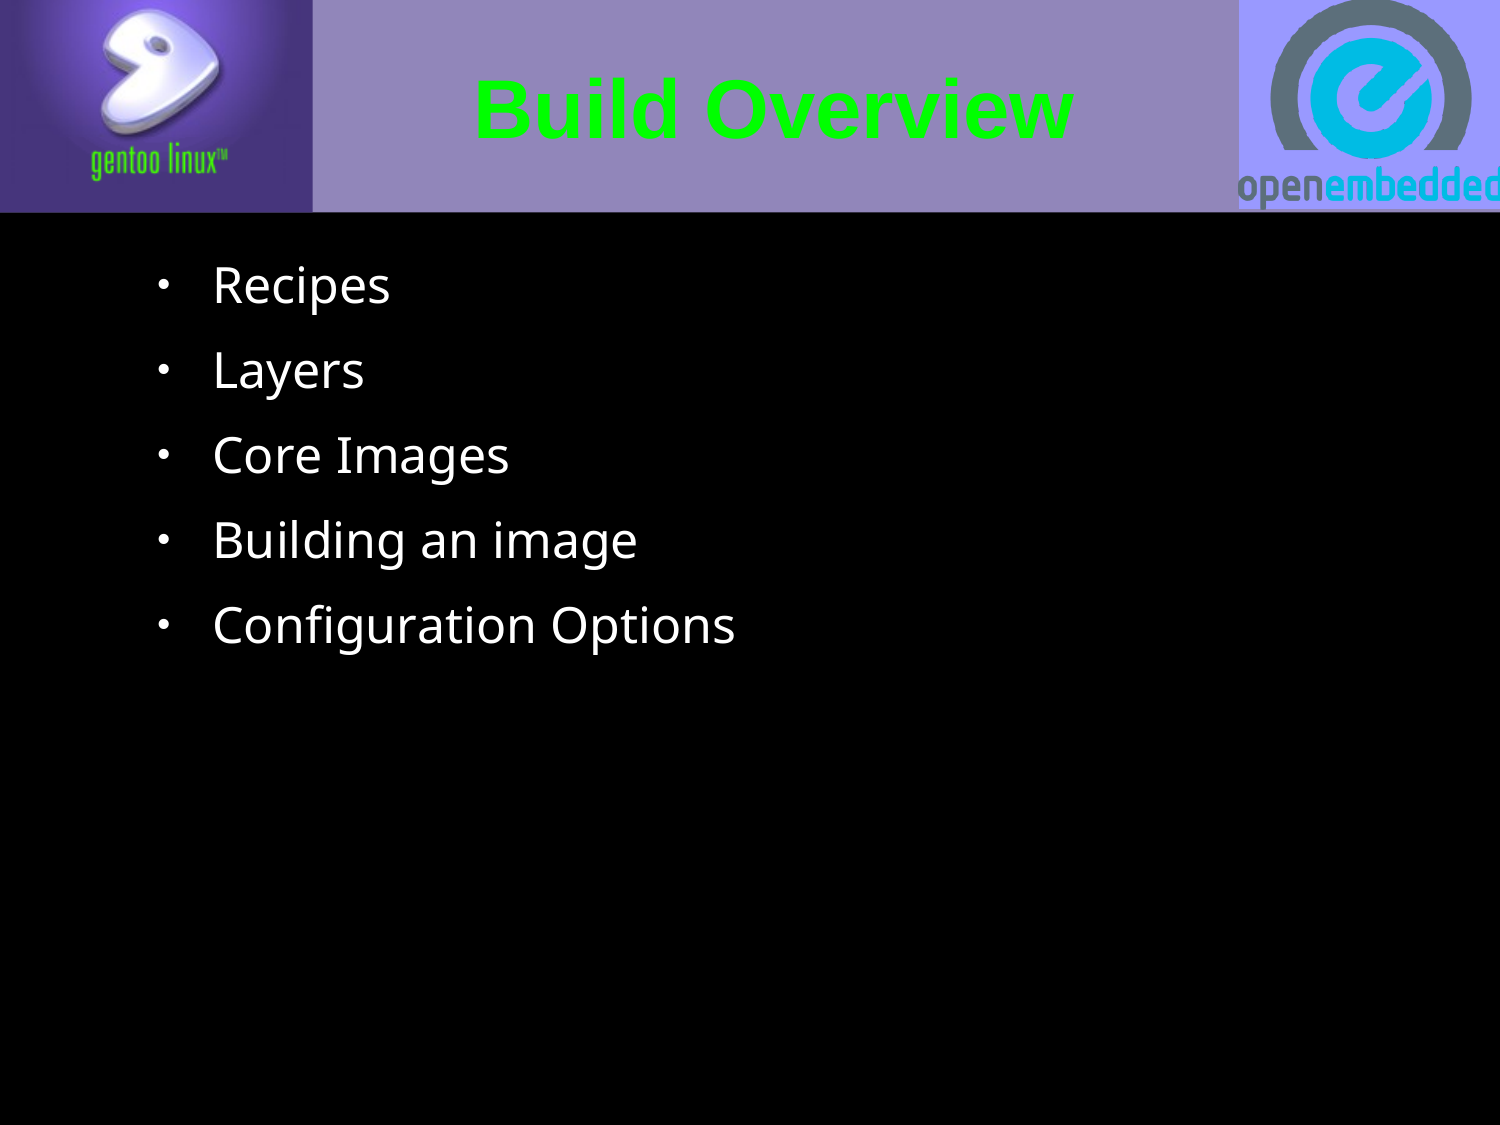

# Build Overview
Recipes
Layers
Core Images
Building an image
Configuration Options